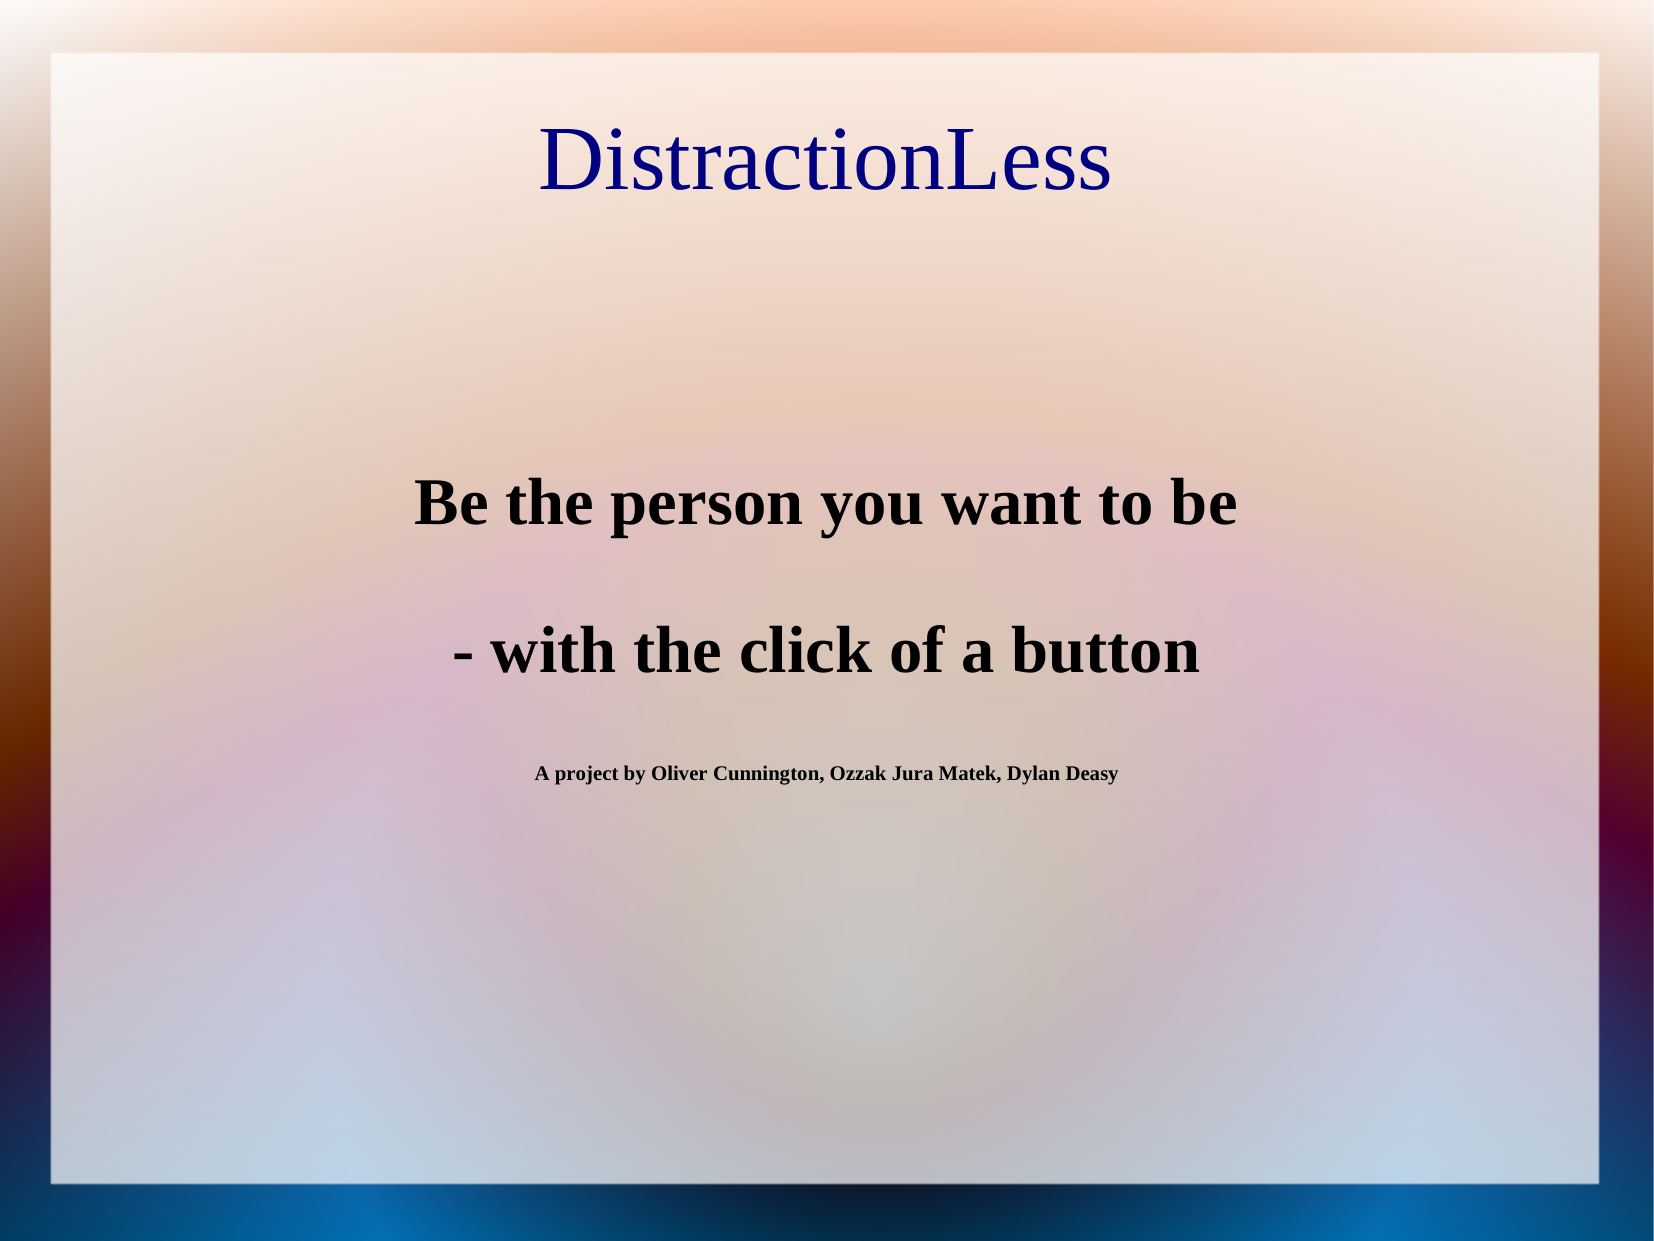

# DistractionLess
Be the person you want to be
- with the click of a button
A project by Oliver Cunnington, Ozzak Jura Matek, Dylan Deasy